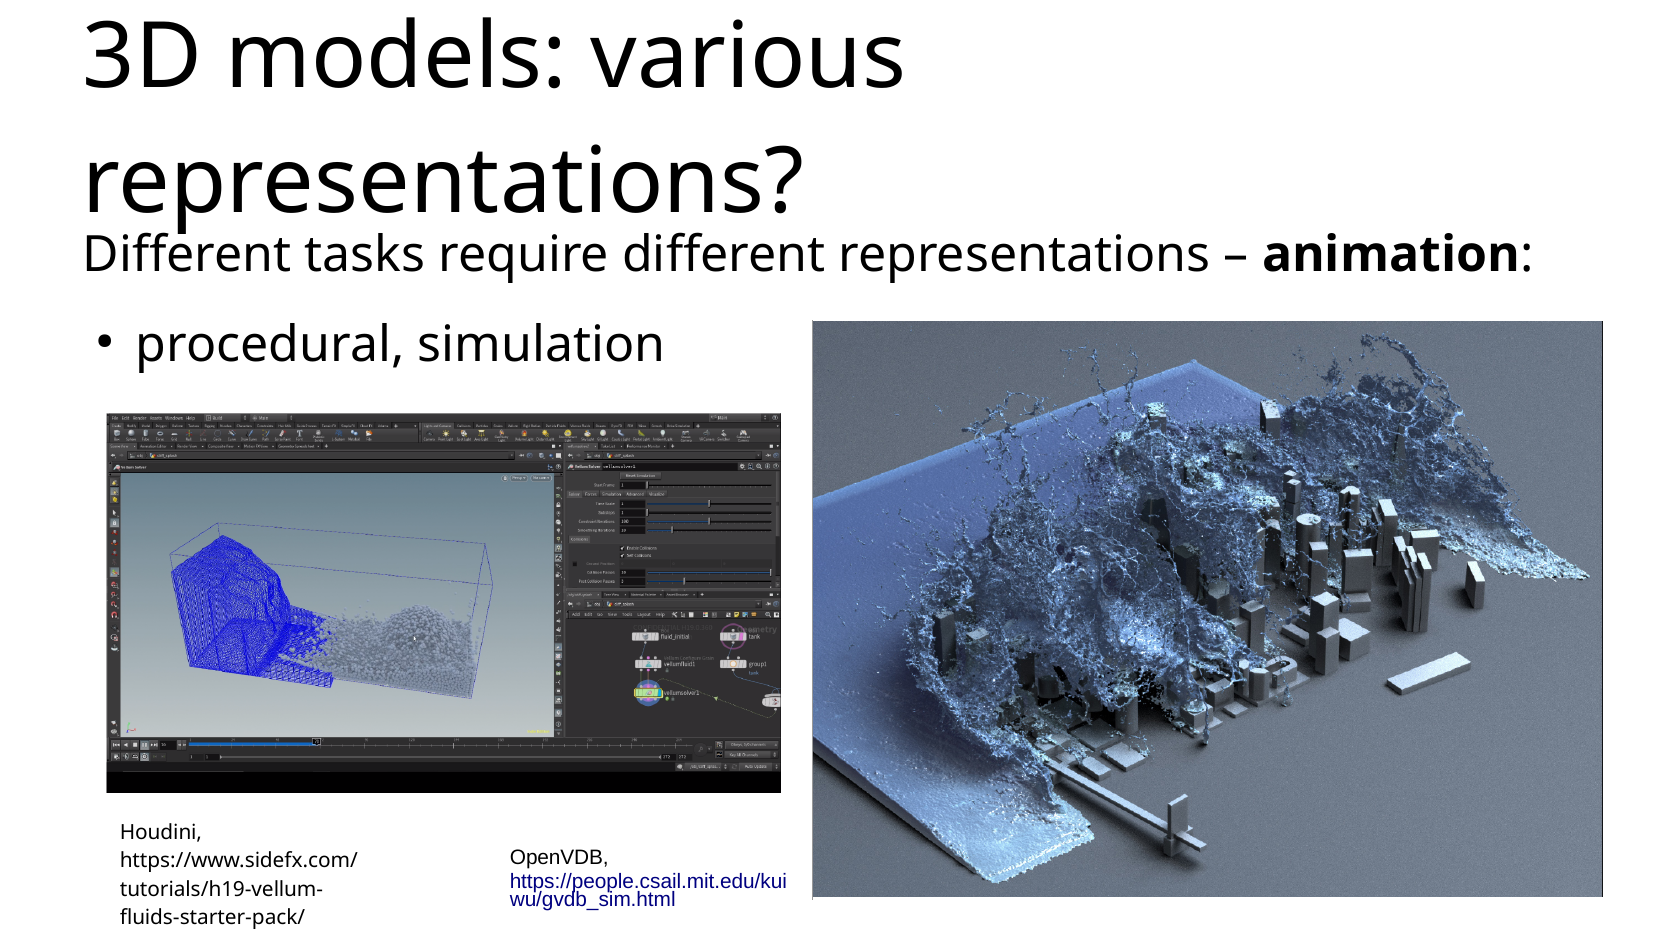

# 3D models: various representations?
Different tasks require different representations – animation:
procedural, simulation
Houdini, https://www.sidefx.com/tutorials/h19-vellum-fluids-starter-pack/
OpenVDB, https://people.csail.mit.edu/kuiwu/gvdb_sim.html